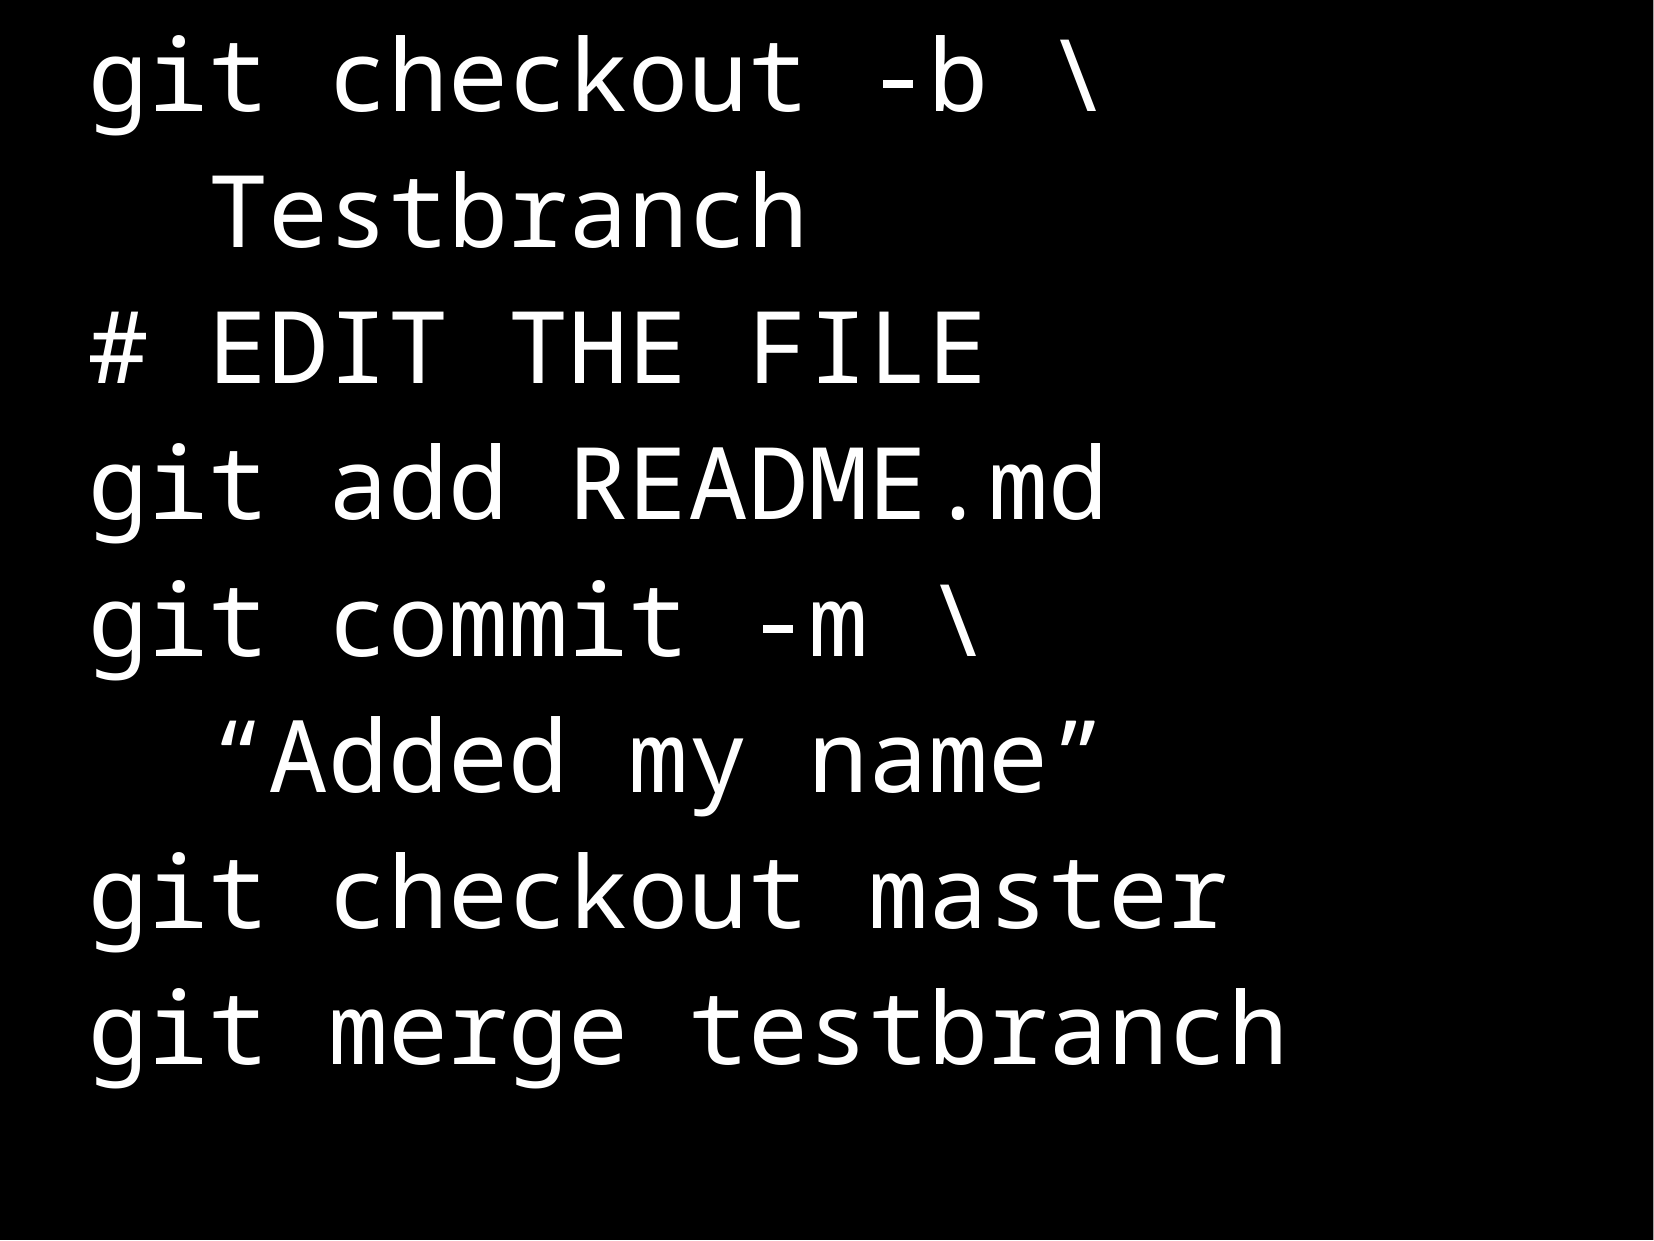

# git checkout -b \
 Testbranch
# EDIT THE FILE
git add README.md
git commit -m \
 “Added my name”
git checkout master
git merge testbranch